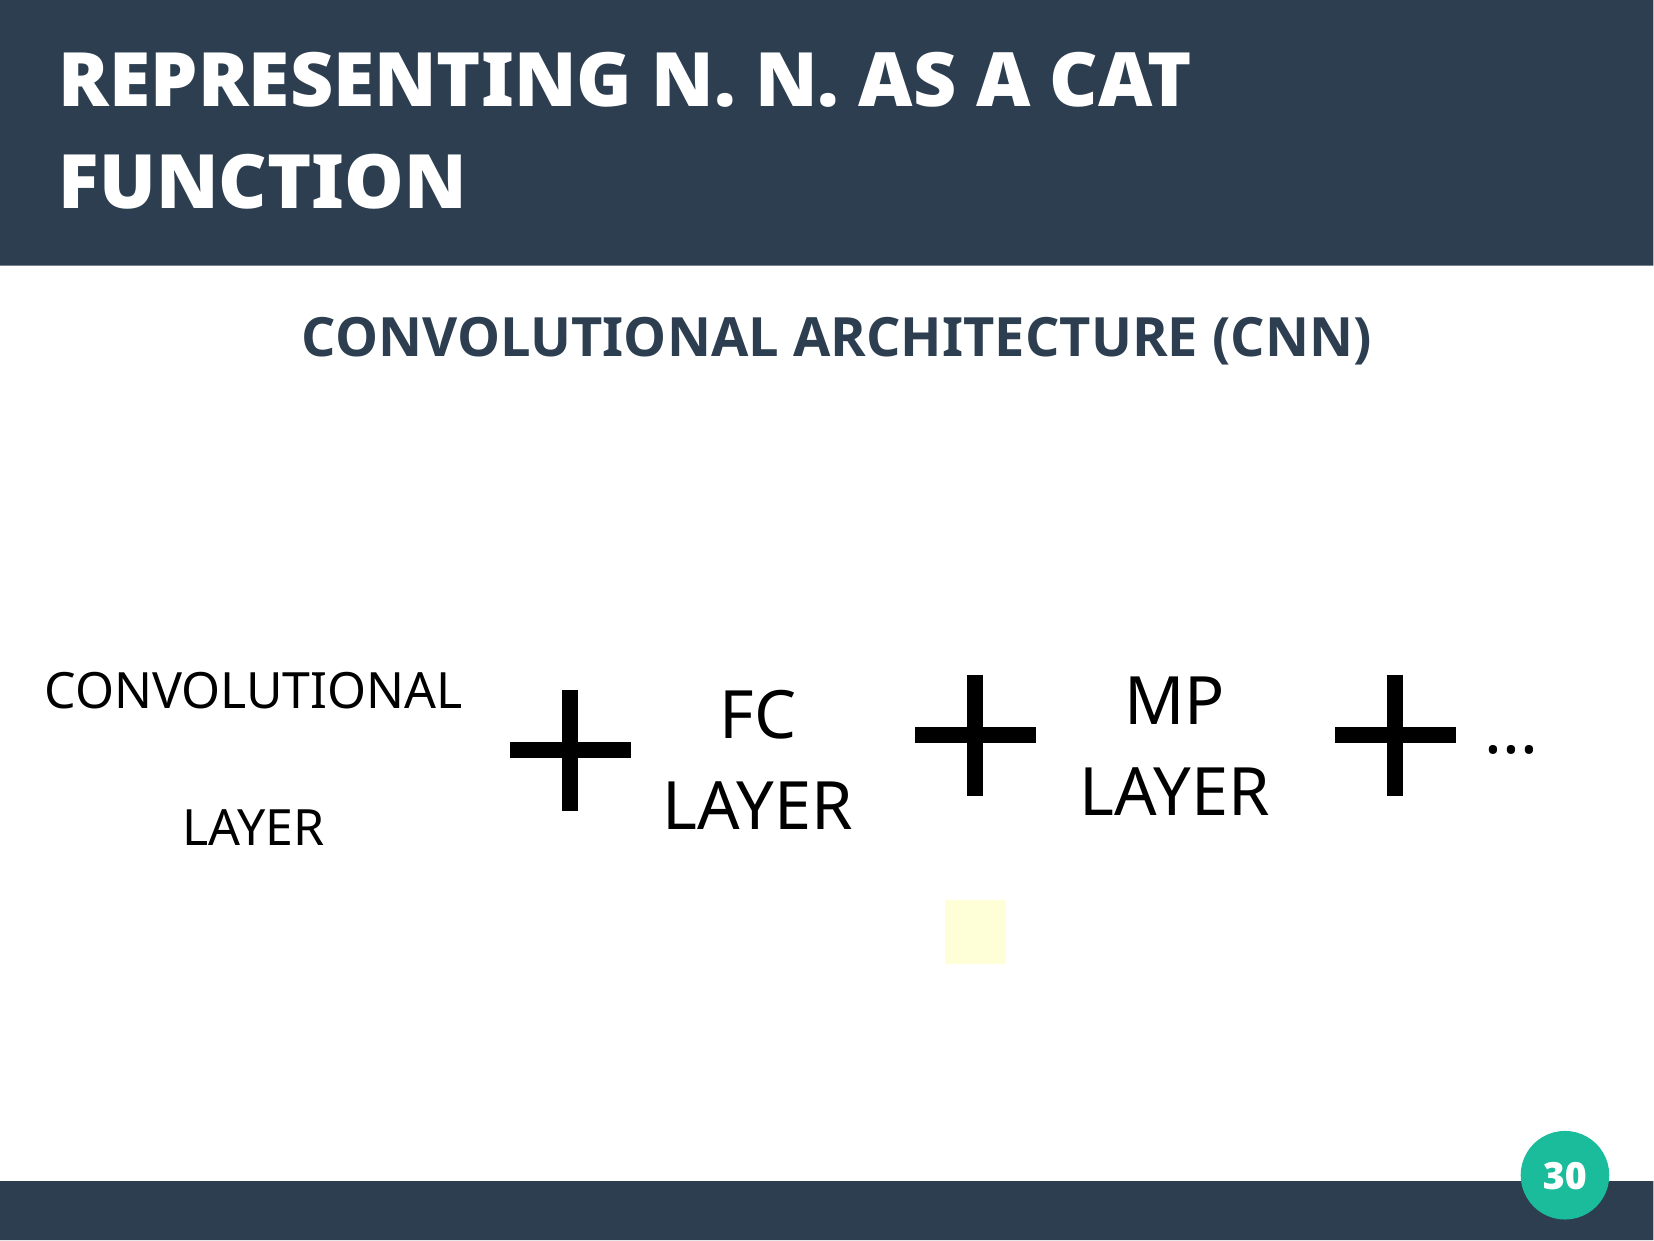

# REPRESENTING N. N. AS A CAT FUNCTION
CONVOLUTIONAL ARCHITECTURE (CNN)
MP
LAYER
CONVOLUTIONAL
LAYER
FC
LAYER
...
30